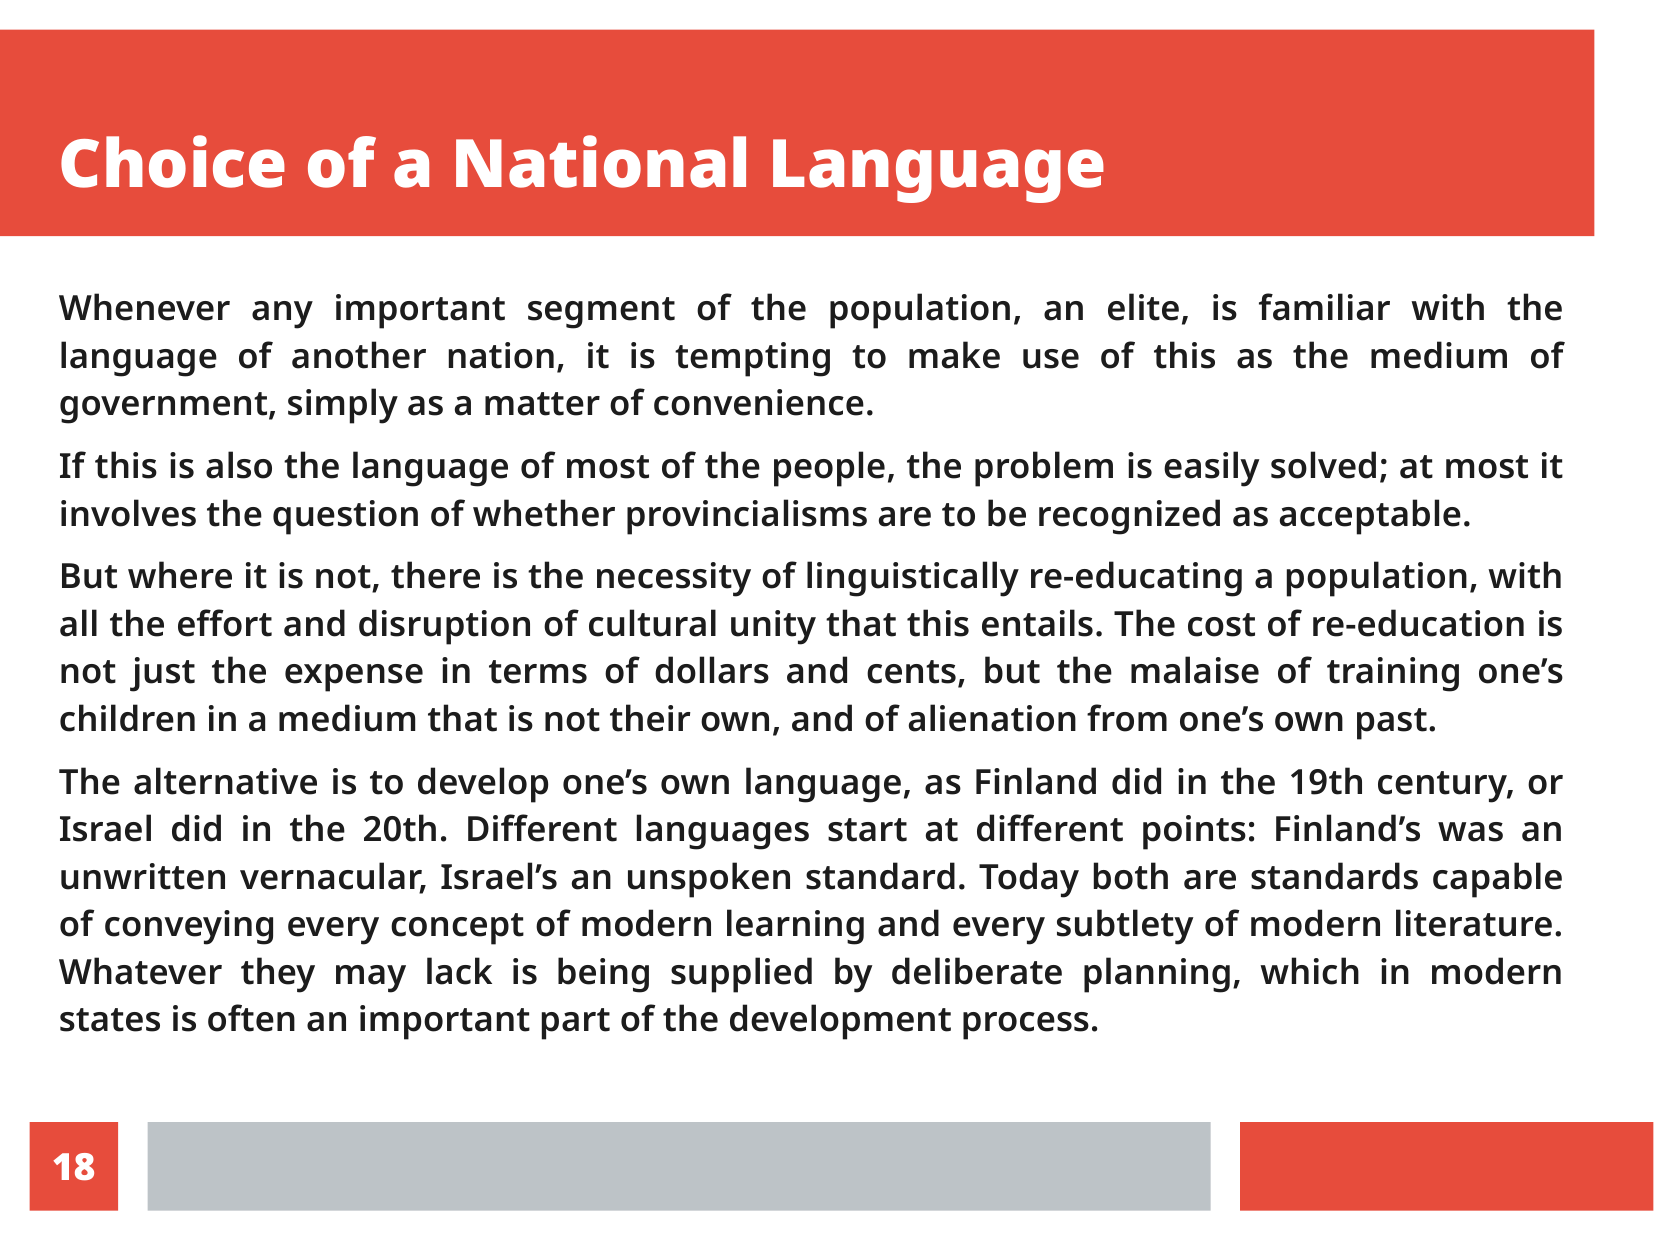

# Choice of a National Language
Whenever any important segment of the population, an elite, is familiar with the language of another nation, it is tempting to make use of this as the medium of government, simply as a matter of convenience.
If this is also the language of most of the people, the problem is easily solved; at most it involves the question of whether provincialisms are to be recognized as acceptable.
But where it is not, there is the necessity of linguistically re-educating a population, with all the effort and disruption of cultural unity that this entails. The cost of re-education is not just the expense in terms of dollars and cents, but the malaise of training one’s children in a medium that is not their own, and of alienation from one’s own past.
The alternative is to develop one’s own language, as Finland did in the 19th century, or Israel did in the 20th. Different languages start at different points: Finland’s was an unwritten vernacular, Israel’s an unspoken standard. Today both are standards capable of conveying every concept of modern learning and every subtlety of modern literature. Whatever they may lack is being supplied by deliberate planning, which in modern states is often an important part of the development process.
18